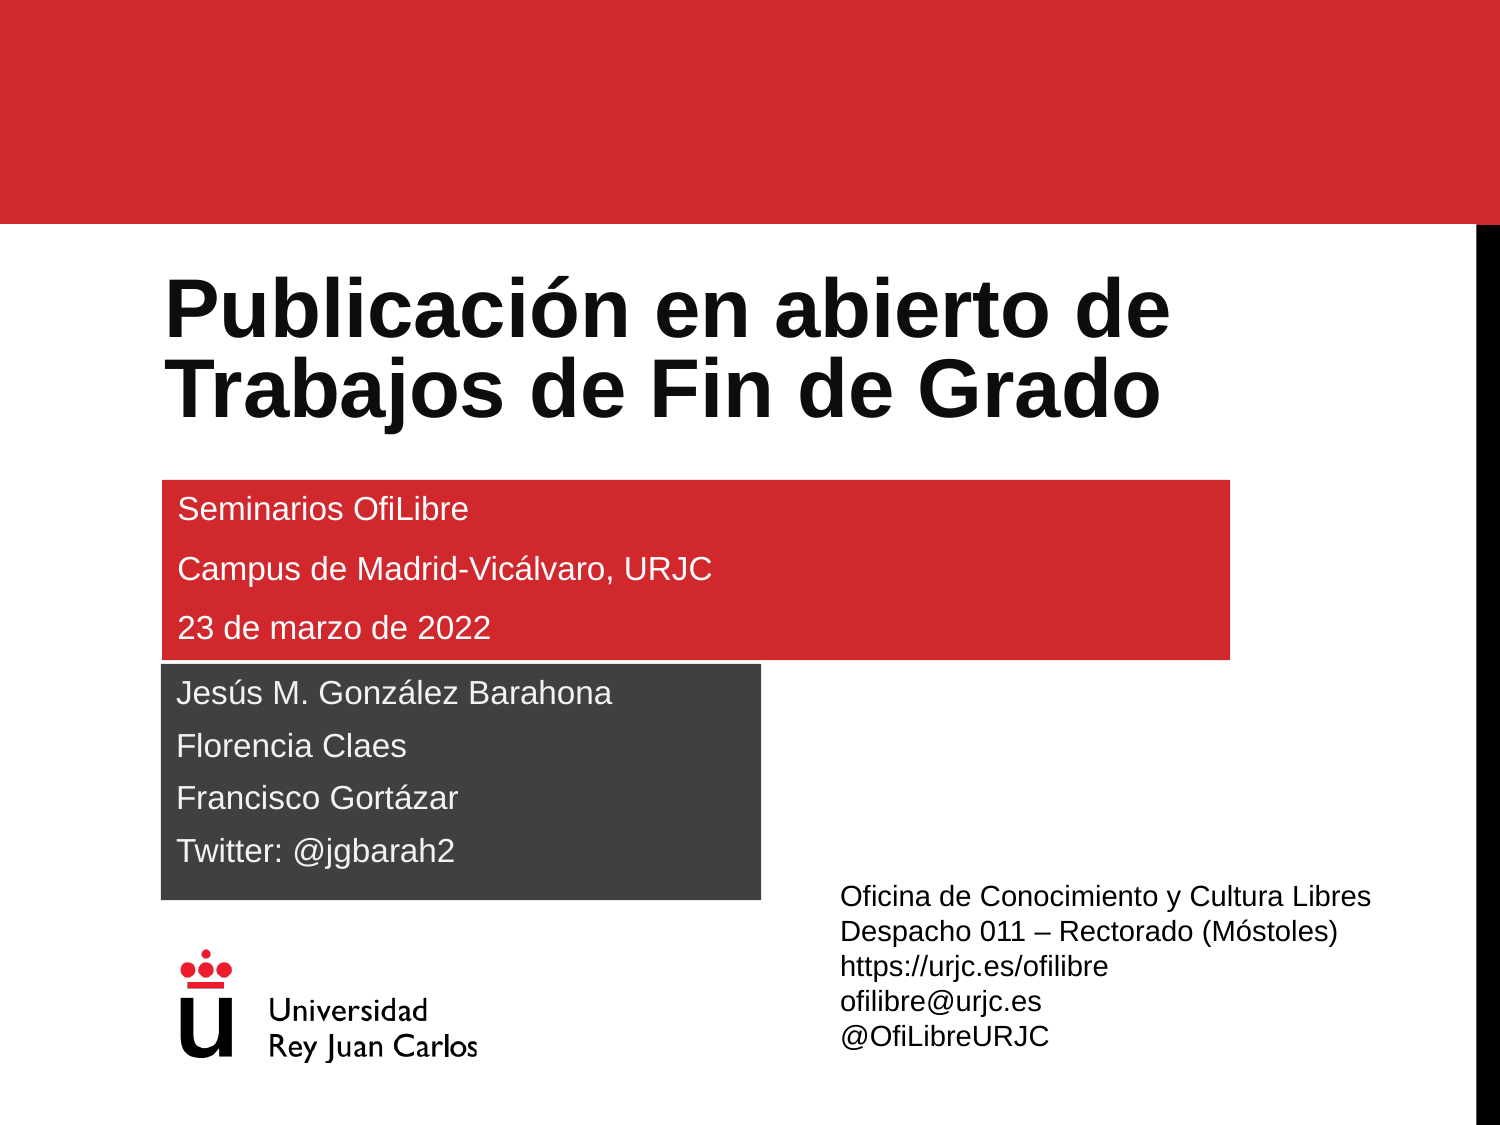

Publicación en abierto de
Trabajos de Fin de Grado
Seminarios OfiLibre
Campus de Madrid-Vicálvaro, URJC
23 de marzo de 2022
Jesús M. González Barahona
Florencia Claes
Francisco Gortázar
Twitter: @jgbarah2
Oficina de Conocimiento y Cultura Libres
Despacho 011 – Rectorado (Móstoles)
https://urjc.es/ofilibre
ofilibre@urjc.es
@OfiLibreURJC